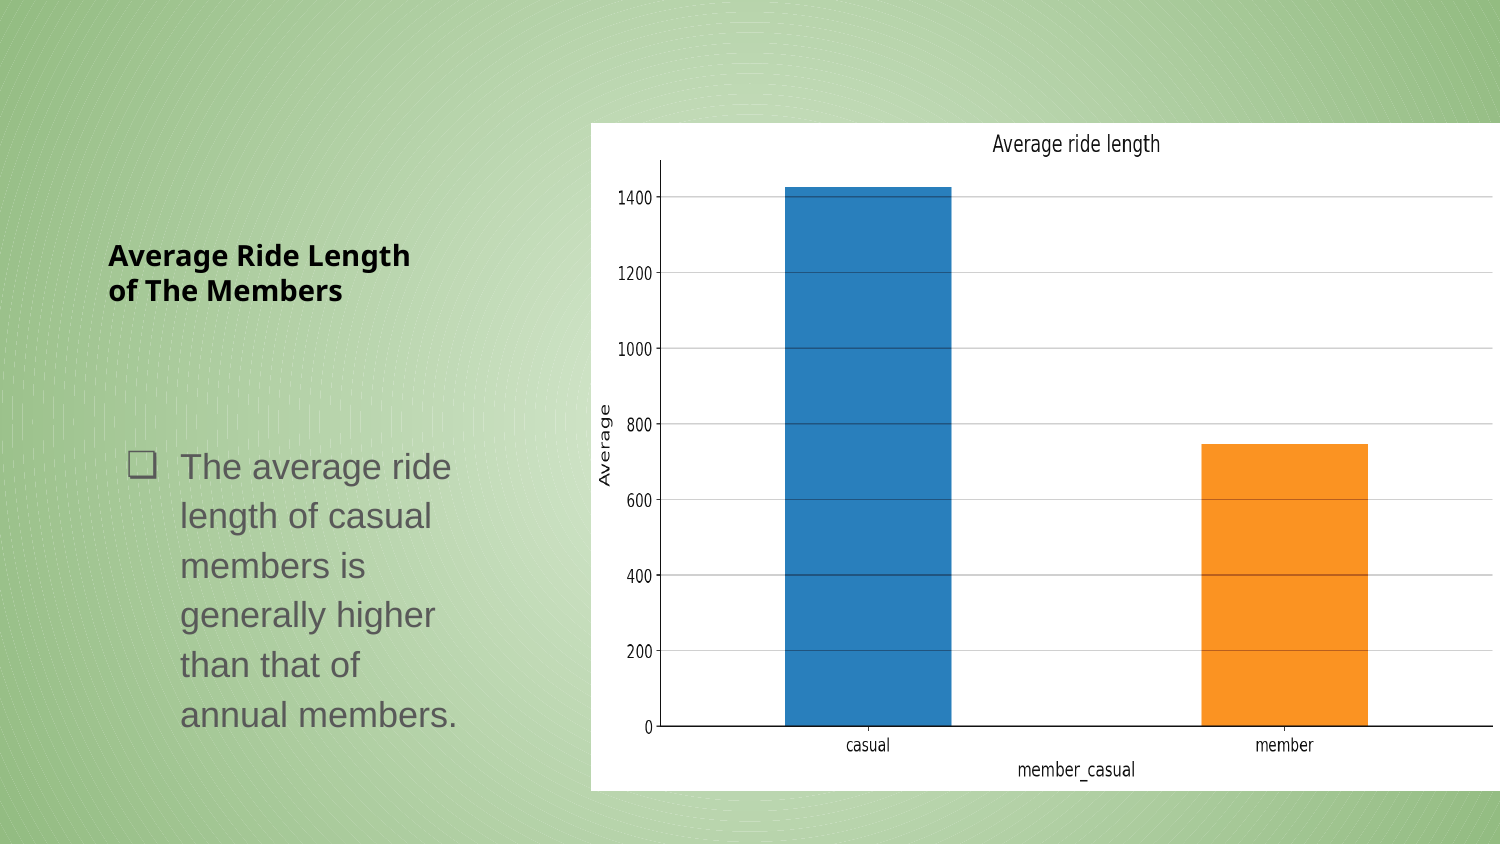

# Average Ride Length of The Members
The average ride length of casual members is generally higher than that of annual members.